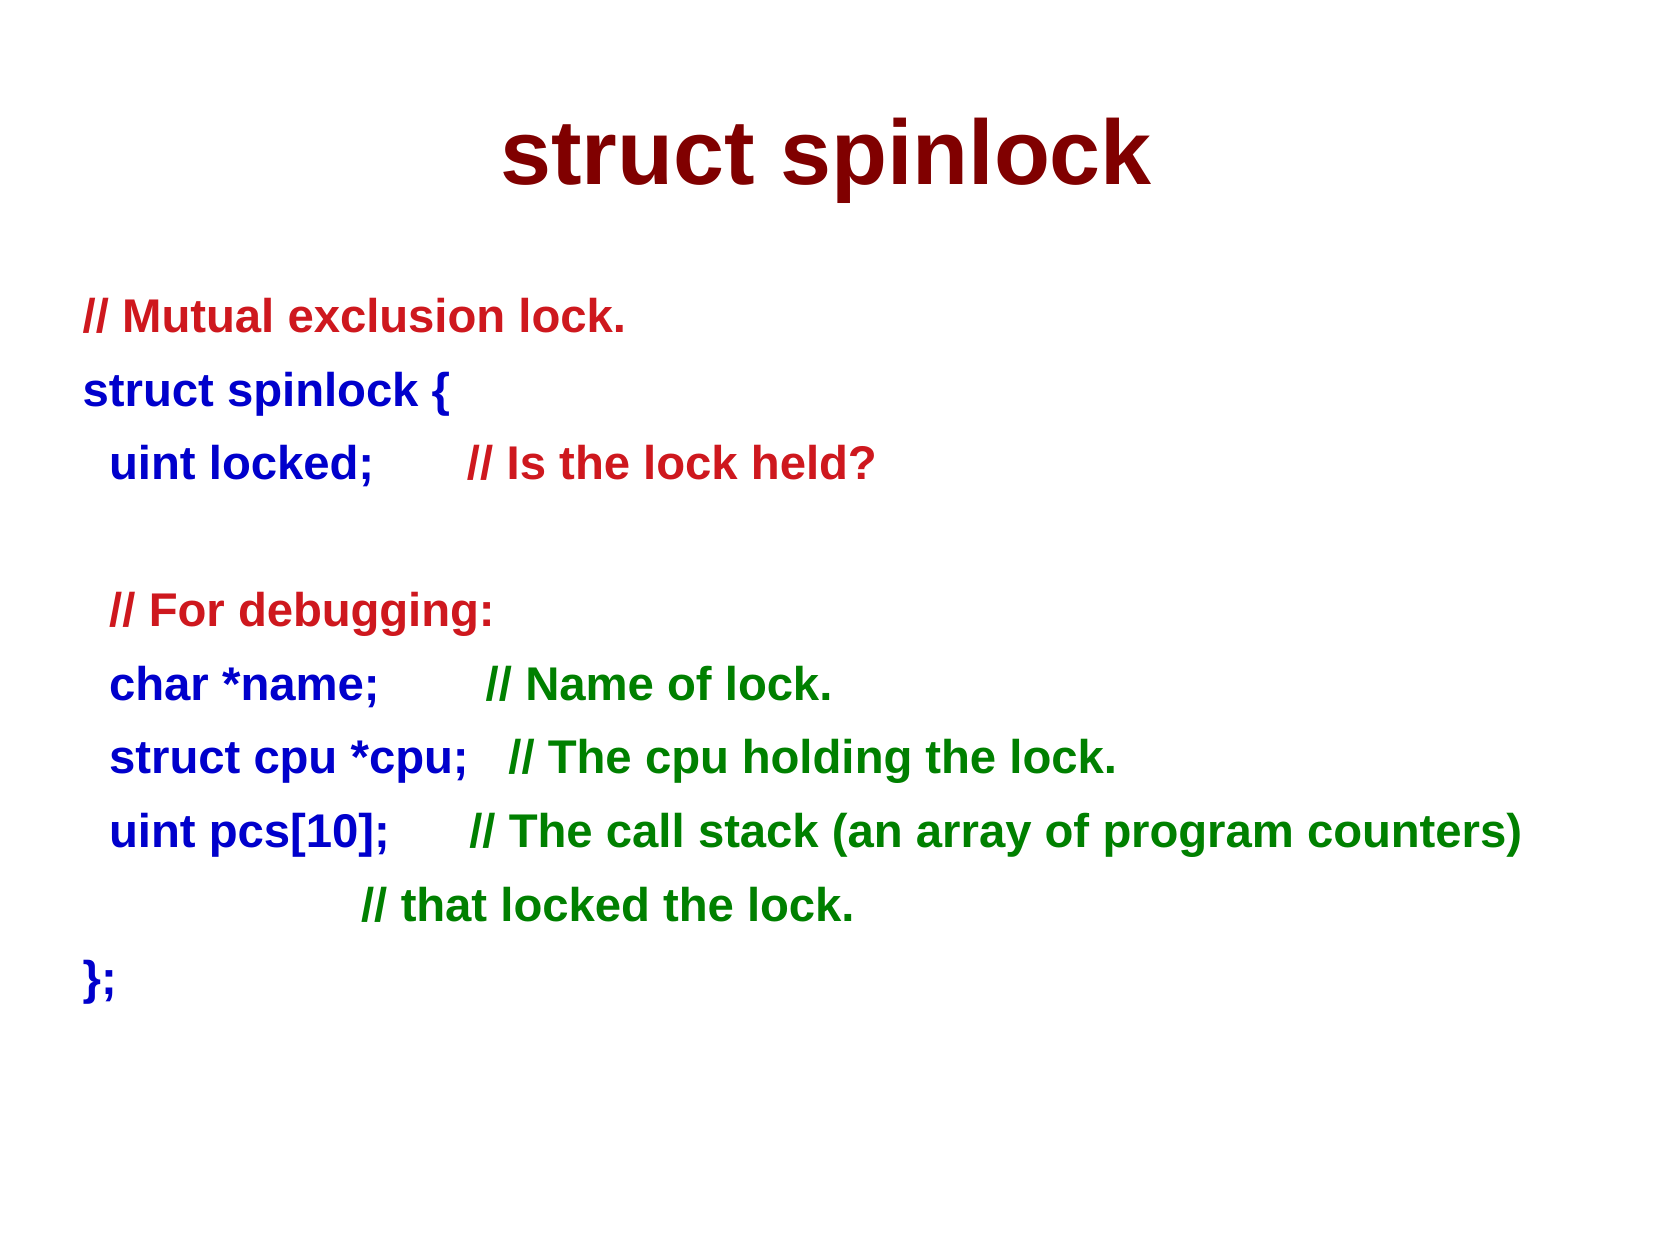

# struct spinlock
// Mutual exclusion lock.
struct spinlock {
 uint locked; // Is the lock held?
 // For debugging:
 char *name; // Name of lock.
 struct cpu *cpu; // The cpu holding the lock.
 uint pcs[10]; // The call stack (an array of program counters)
 // that locked the lock.
};